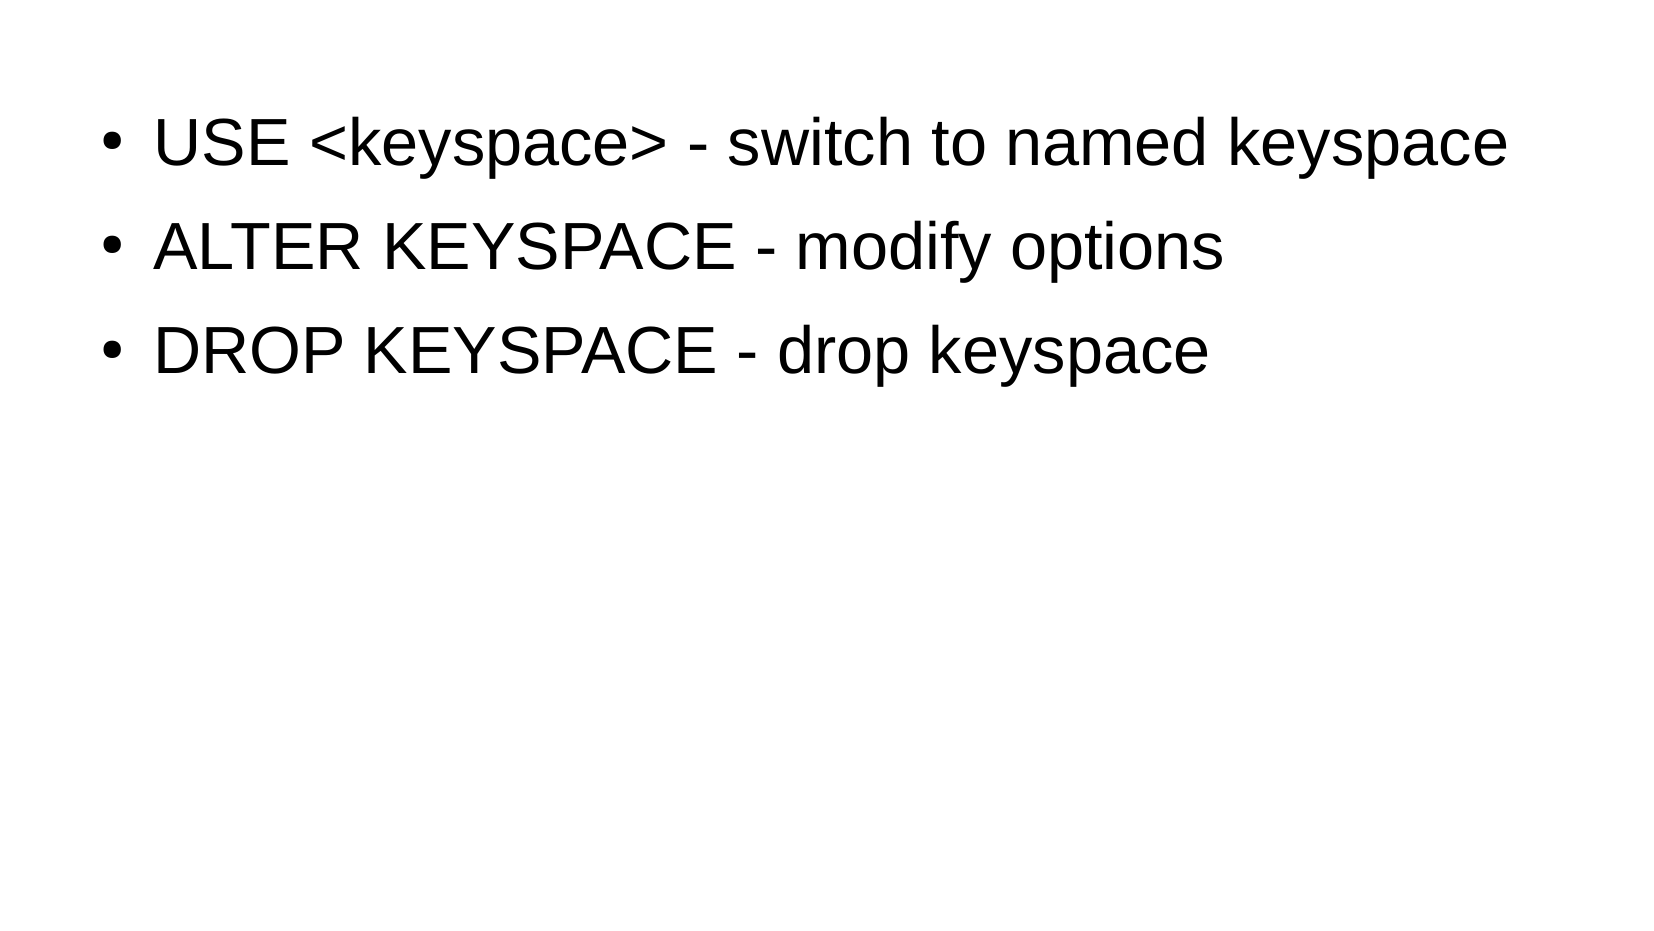

# USE <keyspace> - switch to named keyspace
ALTER KEYSPACE - modify options
DROP KEYSPACE - drop keyspace